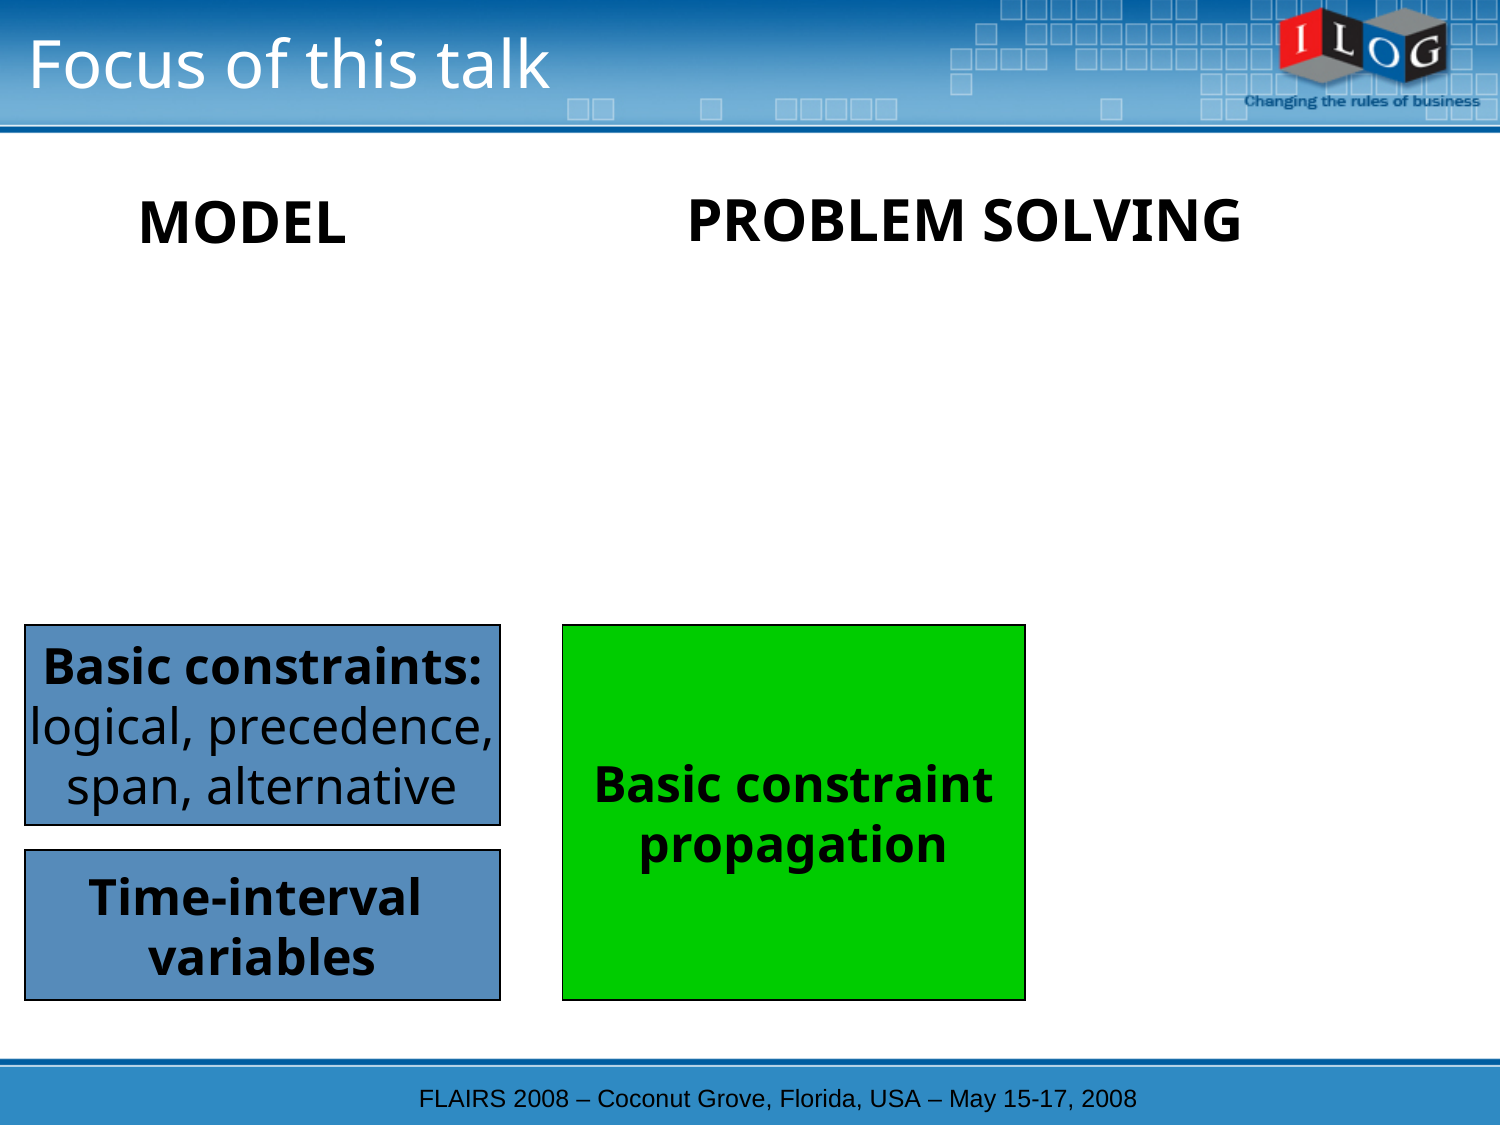

# Focus of this talk
PROBLEM SOLVING
MODEL
Basic constraints:
logical, precedence,
span, alternative
Basic constraint
propagation
Time-interval
variables
18
© ILOG, All rights reserved